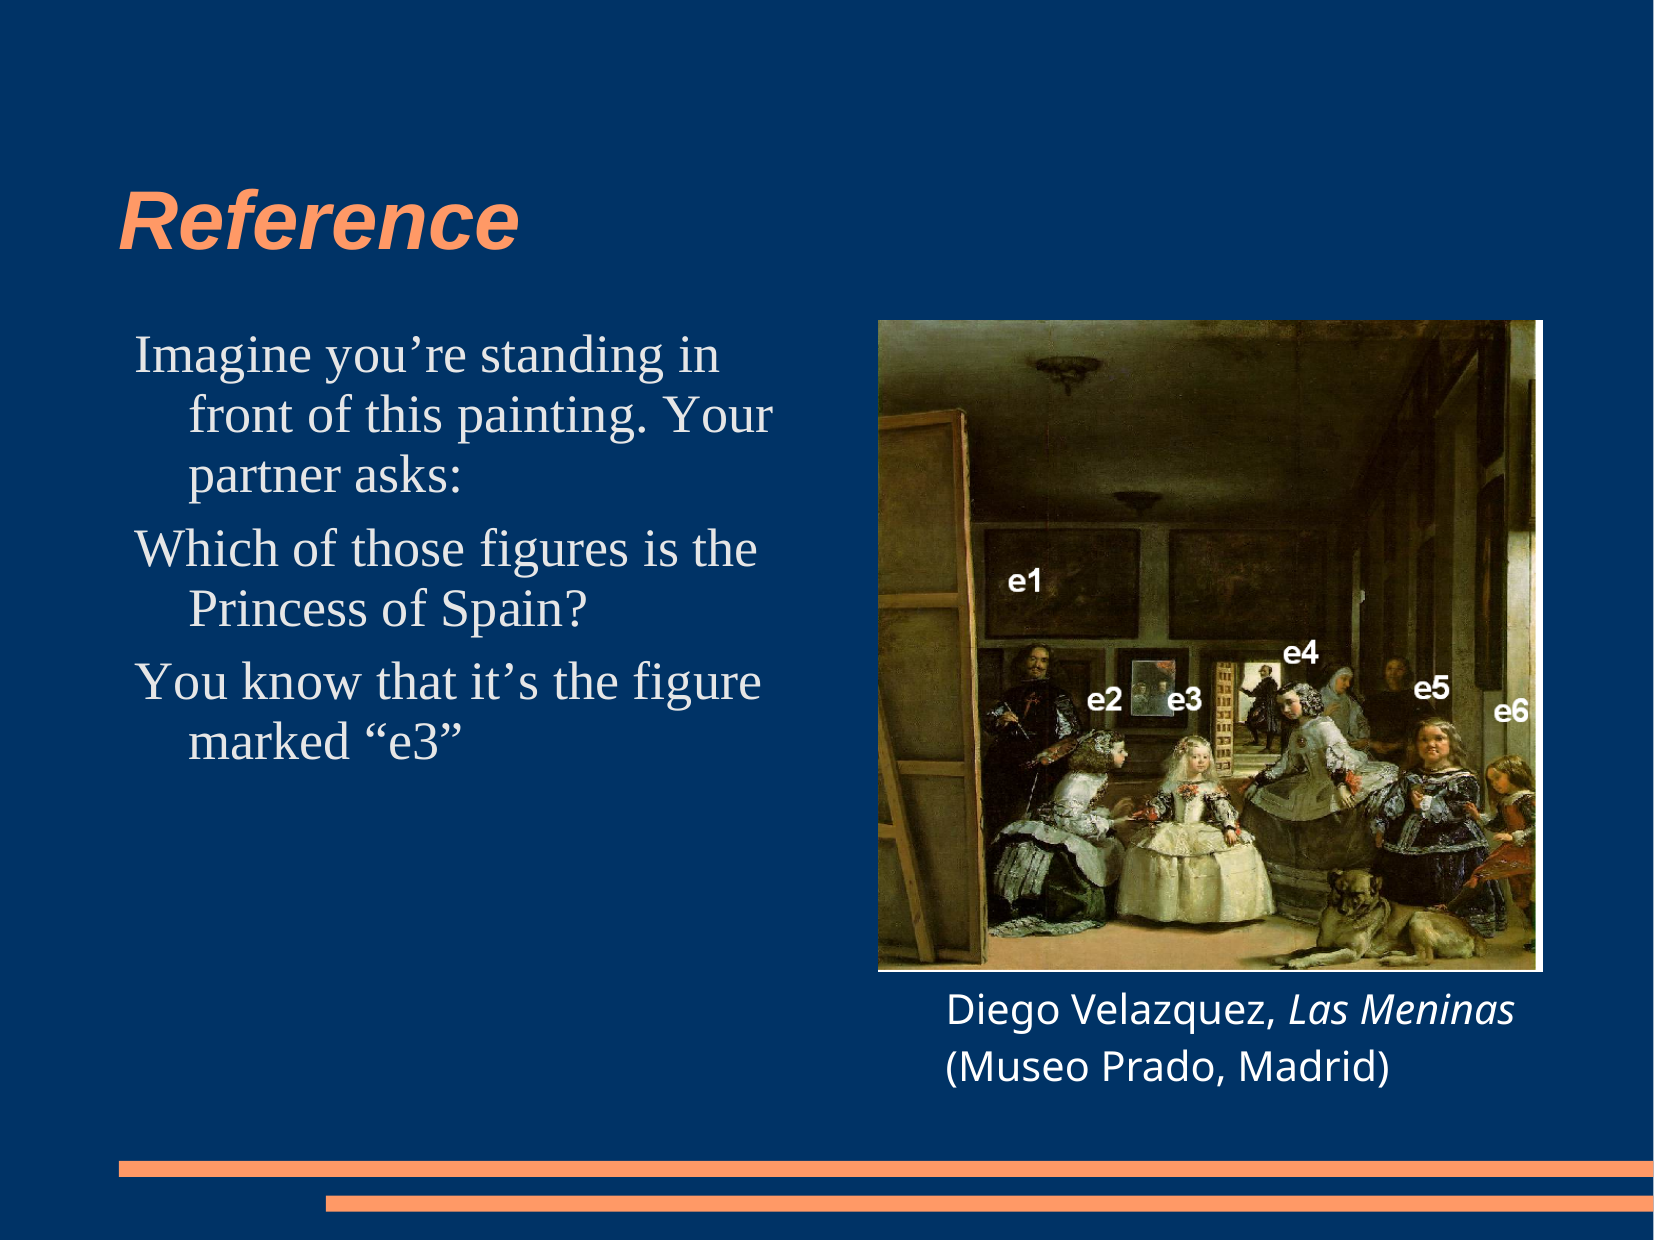

# Reference
Imagine you’re standing in front of this painting. Your partner asks:
Which of those figures is the Princess of Spain?
You know that it’s the figure marked “e3”
Diego Velazquez, Las Meninas
(Museo Prado, Madrid)